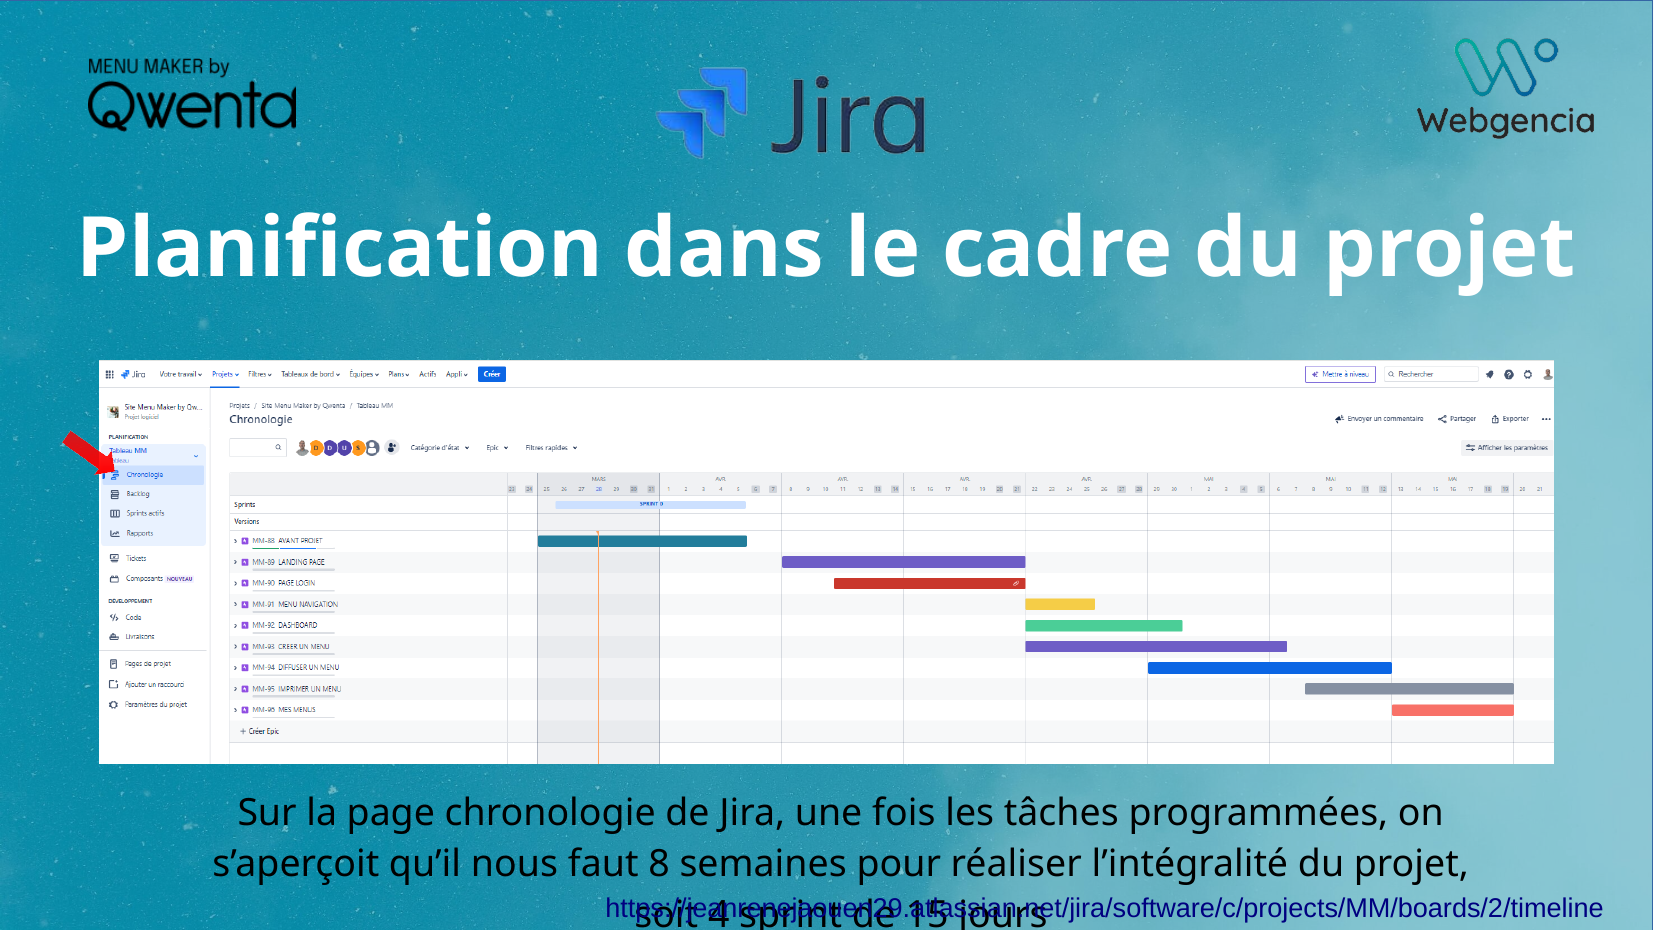

# Planification dans le cadre du projet
Sur la page chronologie de Jira, une fois les tâches programmées, on s’aperçoit qu’il nous faut 8 semaines pour réaliser l’intégralité du projet, soit 4 sprint de 15 jours
https://jeanrenejaouen29.atlassian.net/jira/software/c/projects/MM/boards/2/timeline